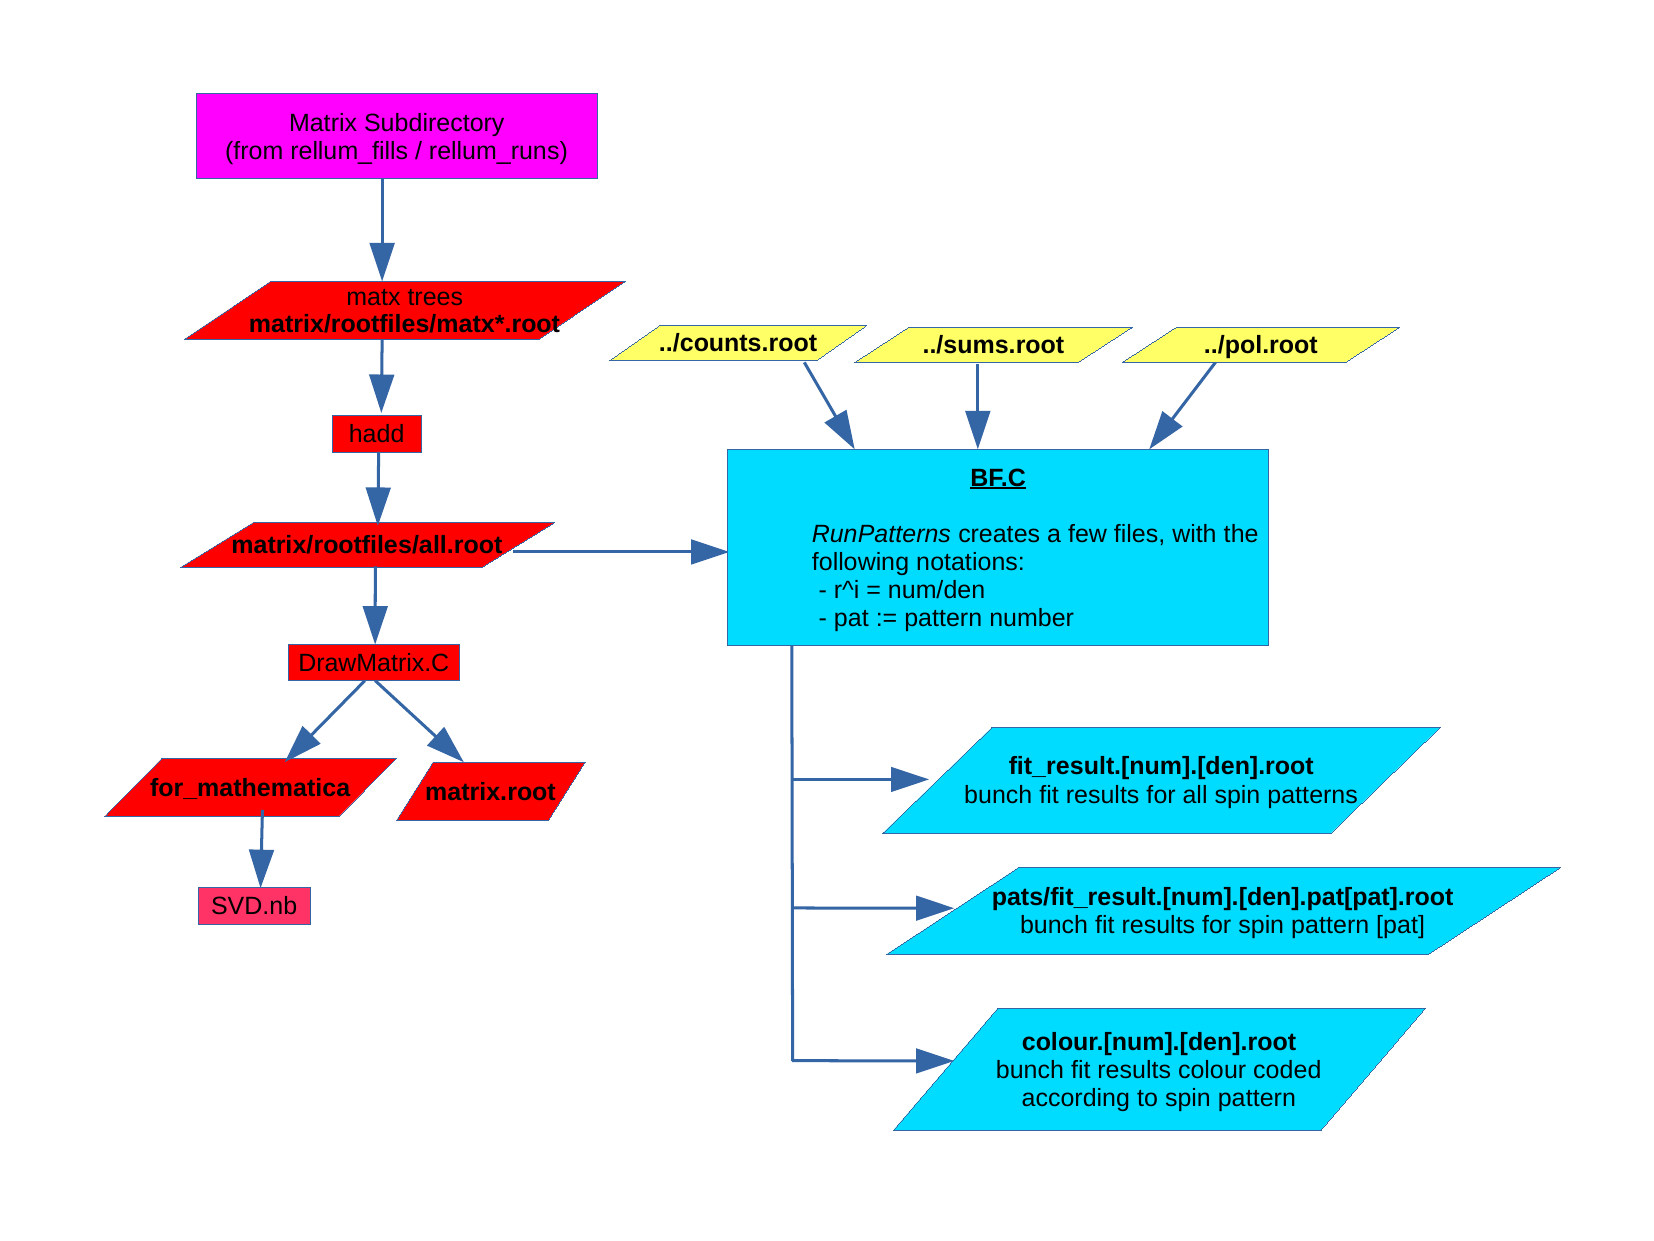

Matrix Subdirectory
(from rellum_fills / rellum_runs)
matx trees
matrix/rootfiles/matx*.root
../counts.root
../sums.root
../pol.root
hadd
BF.C
	RunPatterns creates a few files, with the
	following notations:
	 - r^i = num/den
	 - pat := pattern number
matrix/rootfiles/all.root
DrawMatrix.C
fit_result.[num].[den].root
bunch fit results for all spin patterns
for_mathematica
matrix.root
pats/fit_result.[num].[den].pat[pat].root
bunch fit results for spin pattern [pat]
SVD.nb
colour.[num].[den].root
bunch fit results colour coded
according to spin pattern